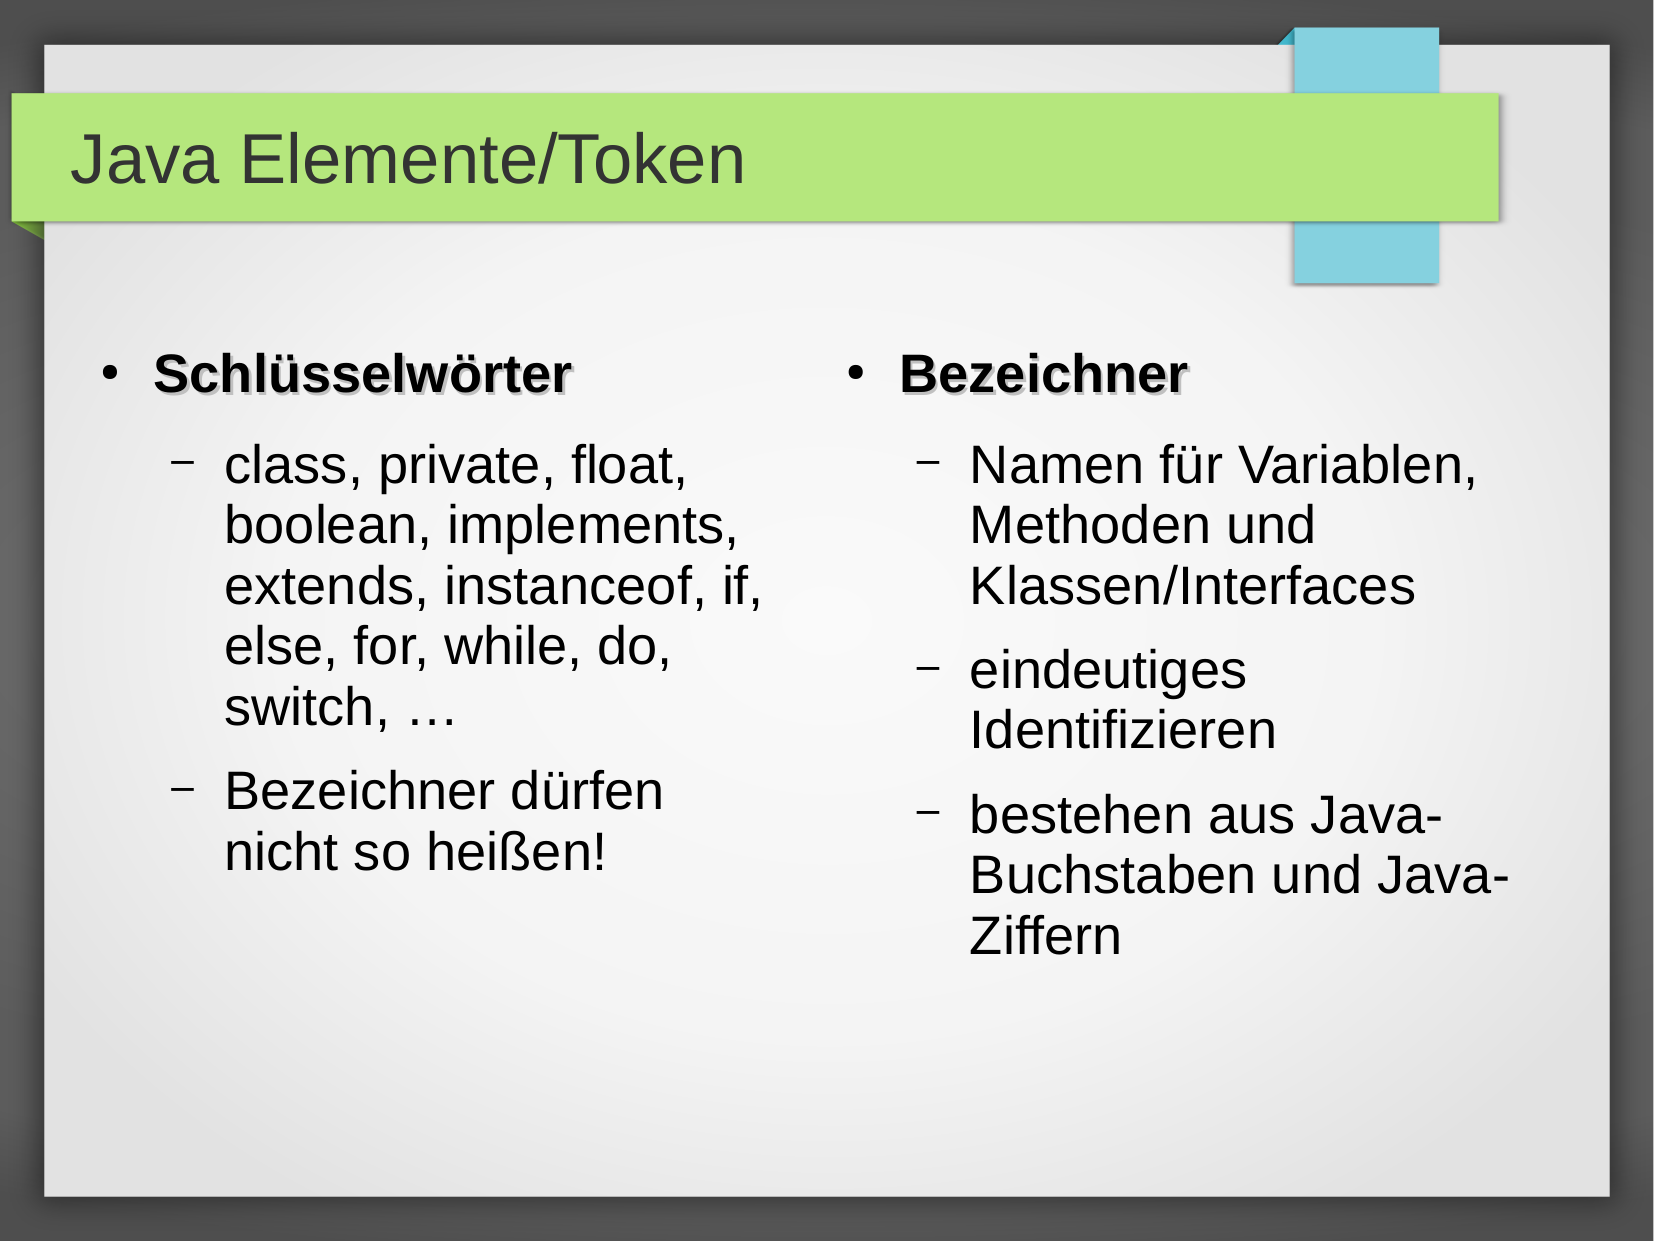

# Java Elemente/Token
Schlüsselwörter
class, private, float, boolean, implements, extends, instanceof, if, else, for, while, do, switch, …
Bezeichner dürfen nicht so heißen!
Bezeichner
Namen für Variablen, Methoden und Klassen/Interfaces
eindeutiges Identifizieren
bestehen aus Java-Buchstaben und Java-Ziffern